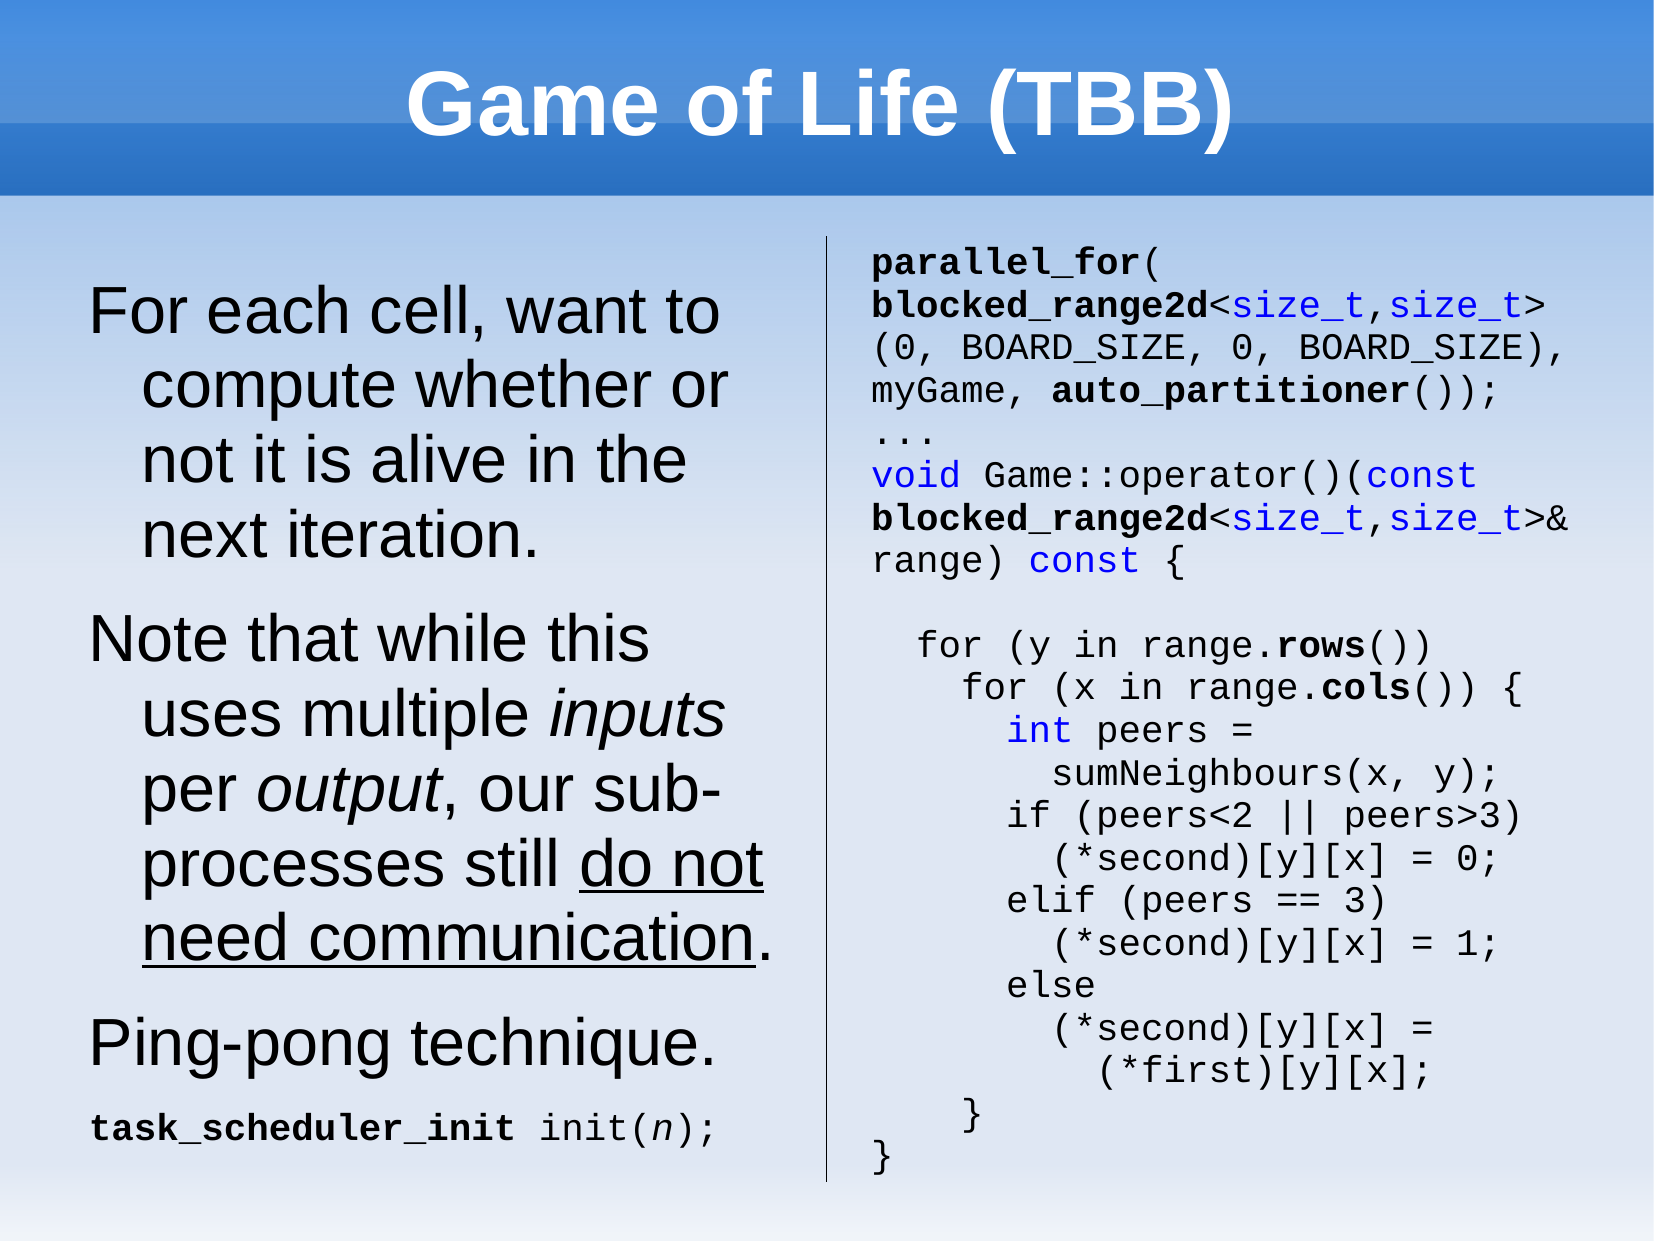

# Game of Life (TBB)
parallel_for(
blocked_range2d<size_t,size_t>
(0, BOARD_SIZE, 0, BOARD_SIZE),
myGame, auto_partitioner());
...
void Game::operator()(const blocked_range2d<size_t,size_t>& range) const {
 for (y in range.rows())
 for (x in range.cols()) {
 int peers =
 sumNeighbours(x, y);
 if (peers<2 || peers>3)
 (*second)[y][x] = 0;
 elif (peers == 3)
 (*second)[y][x] = 1;
 else
 (*second)[y][x] =
 (*first)[y][x];
 }
}
For each cell, want to compute whether or not it is alive in the next iteration.
Note that while this uses multiple inputs per output, our sub-processes still do not need communication.
Ping-pong technique.
task_scheduler_init init(n);